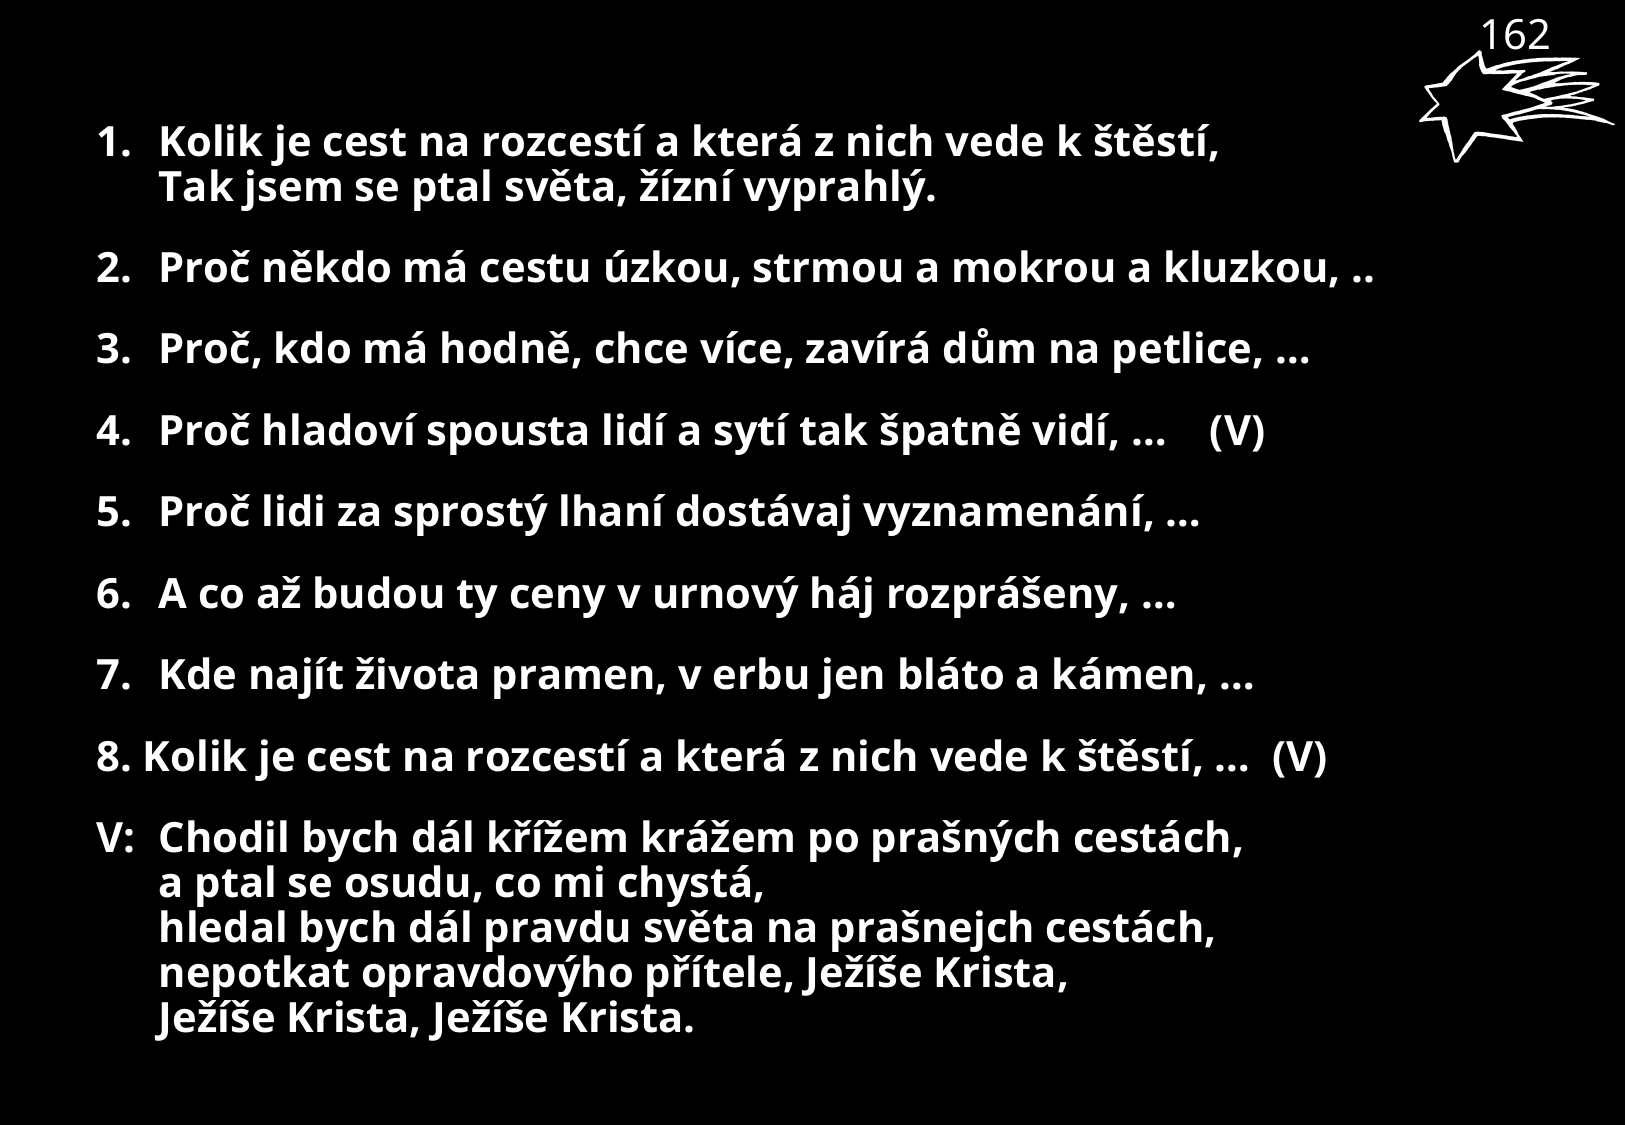

162
# Kolik je cest na rozcestí a která z nich vede k štěstí, Tak jsem se ptal světa, žízní vyprahlý.
2. 	Proč někdo má cestu úzkou, strmou a mokrou a kluzkou, ..
Proč, kdo má hodně, chce více, zavírá dům na petlice, …
Proč hladoví spousta lidí a sytí tak špatně vidí, … (V)
5.	Proč lidi za sprostý lhaní dostávaj vyznamenání, …
6.	A co až budou ty ceny v urnový háj rozprášeny, …
7. 	Kde najít života pramen, v erbu jen bláto a kámen, …
8. Kolik je cest na rozcestí a která z nich vede k štěstí, … (V)
V: 	Chodil bych dál křížem krážem po prašných cestách,
a ptal se osudu, co mi chystá,
hledal bych dál pravdu světa na prašnejch cestách,
nepotkat opravdovýho přítele, Ježíše Krista,
Ježíše Krista, Ježíše Krista.